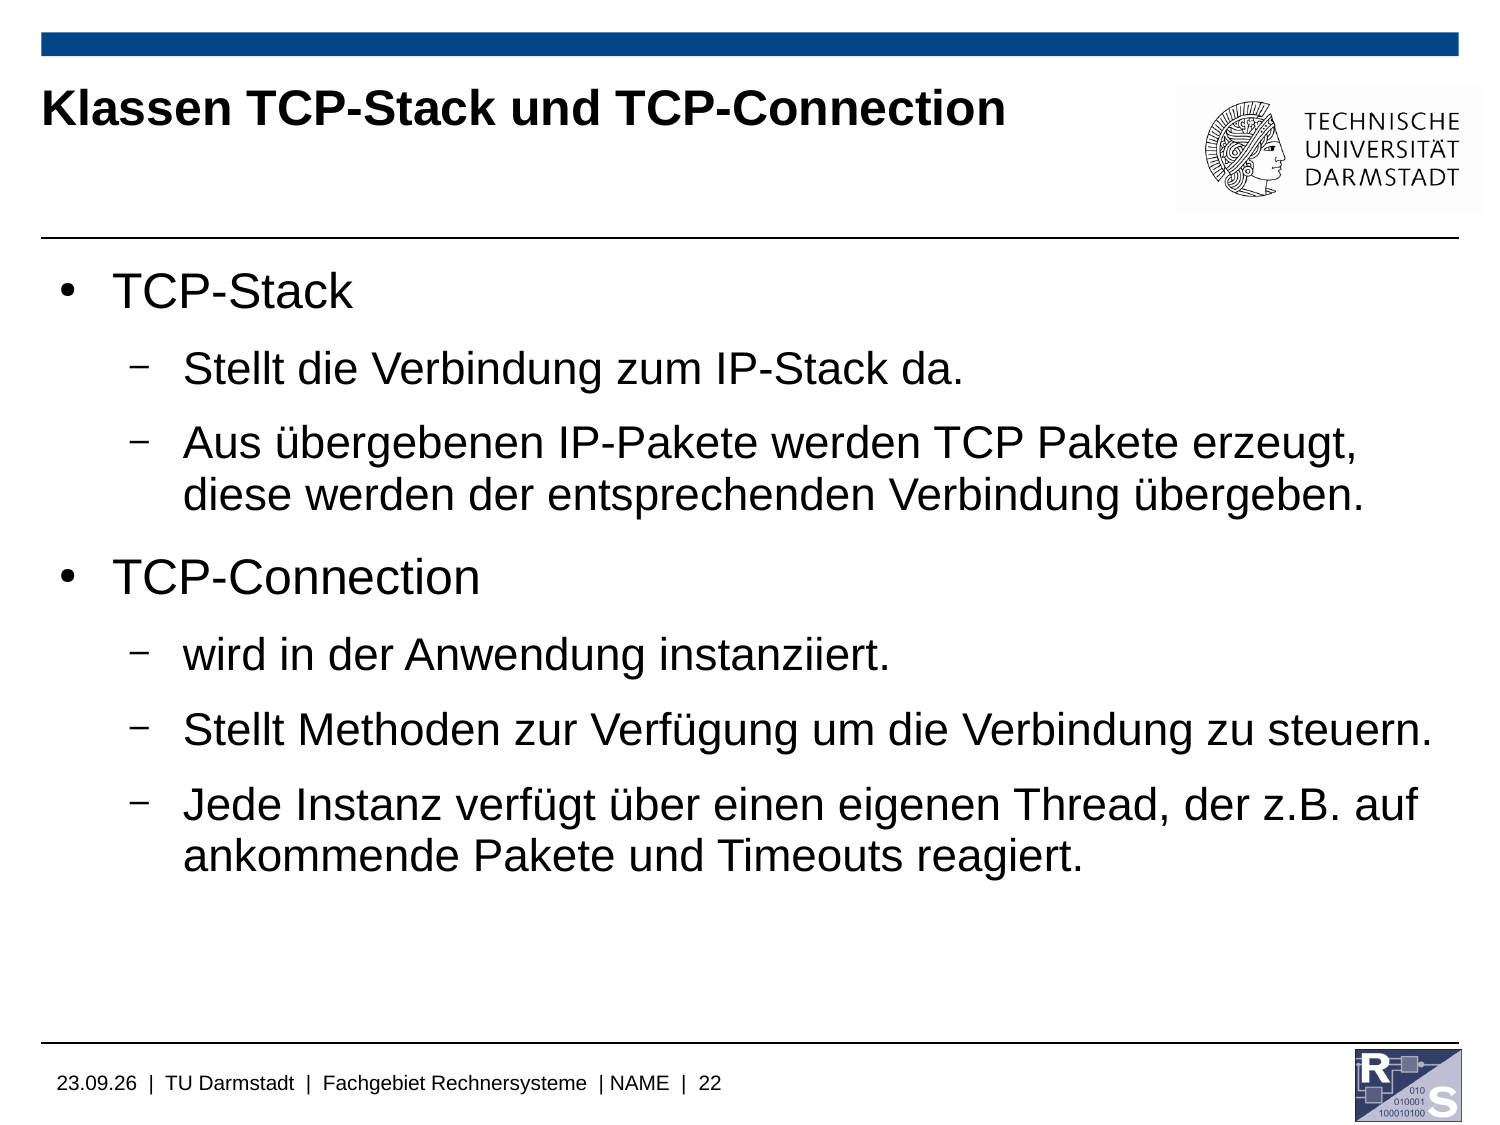

# Klassen TCP-Stack und TCP-Connection
TCP-Stack
Stellt die Verbindung zum IP-Stack da.
Aus übergebenen IP-Pakete werden TCP Pakete erzeugt, diese werden der entsprechenden Verbindung übergeben.
TCP-Connection
wird in der Anwendung instanziiert.
Stellt Methoden zur Verfügung um die Verbindung zu steuern.
Jede Instanz verfügt über einen eigenen Thread, der z.B. auf ankommende Pakete und Timeouts reagiert.